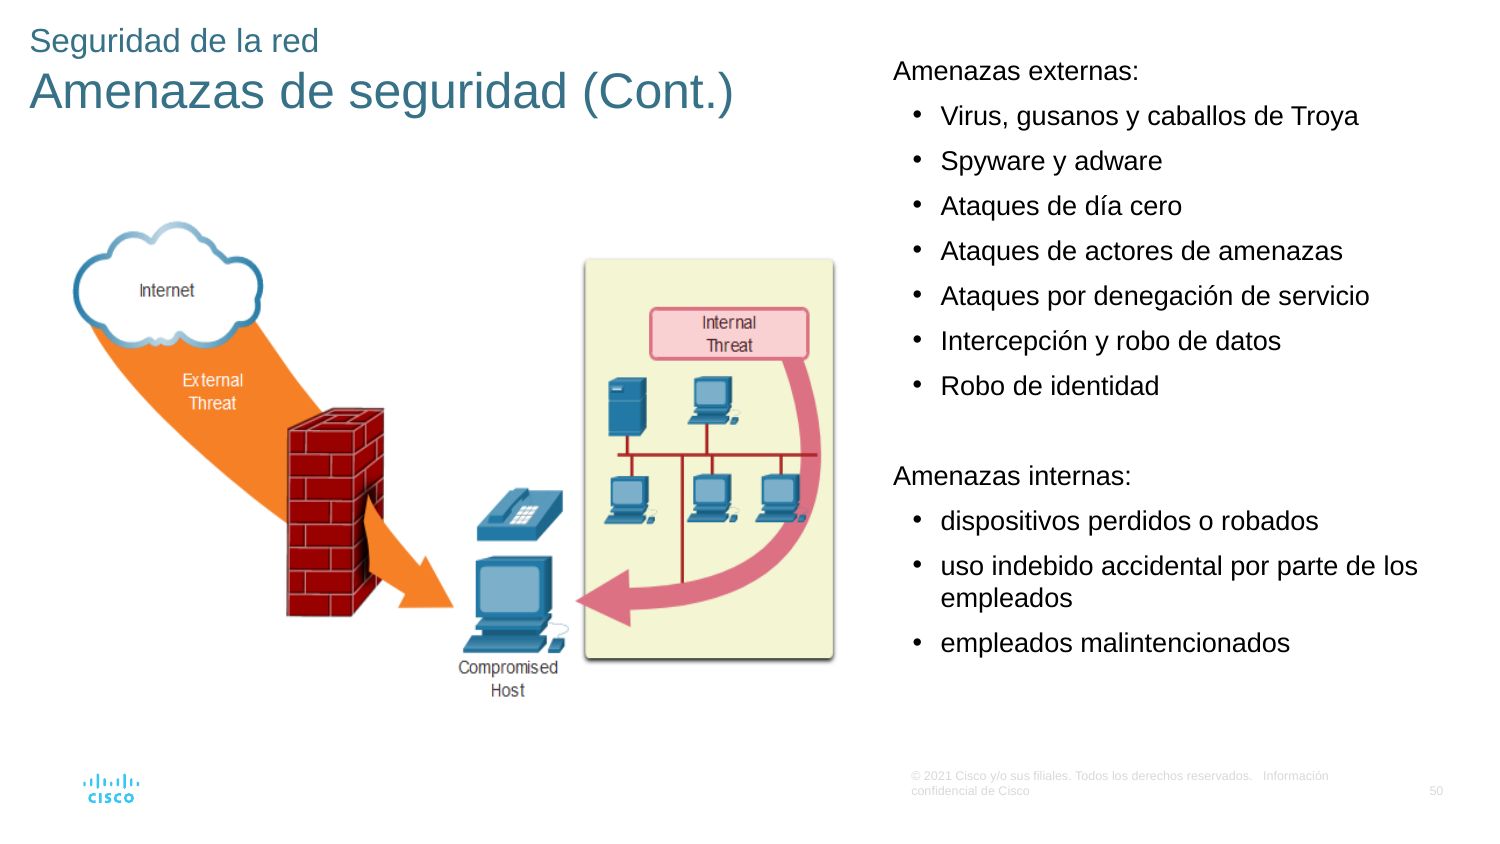

# Seguridad de la red Amenazas de seguridad (Cont.)
Amenazas externas:
Virus, gusanos y caballos de Troya
Spyware y adware
Ataques de día cero
Ataques de actores de amenazas
Ataques por denegación de servicio
Intercepción y robo de datos
Robo de identidad
Amenazas internas:
dispositivos perdidos o robados
uso indebido accidental por parte de los empleados
empleados malintencionados